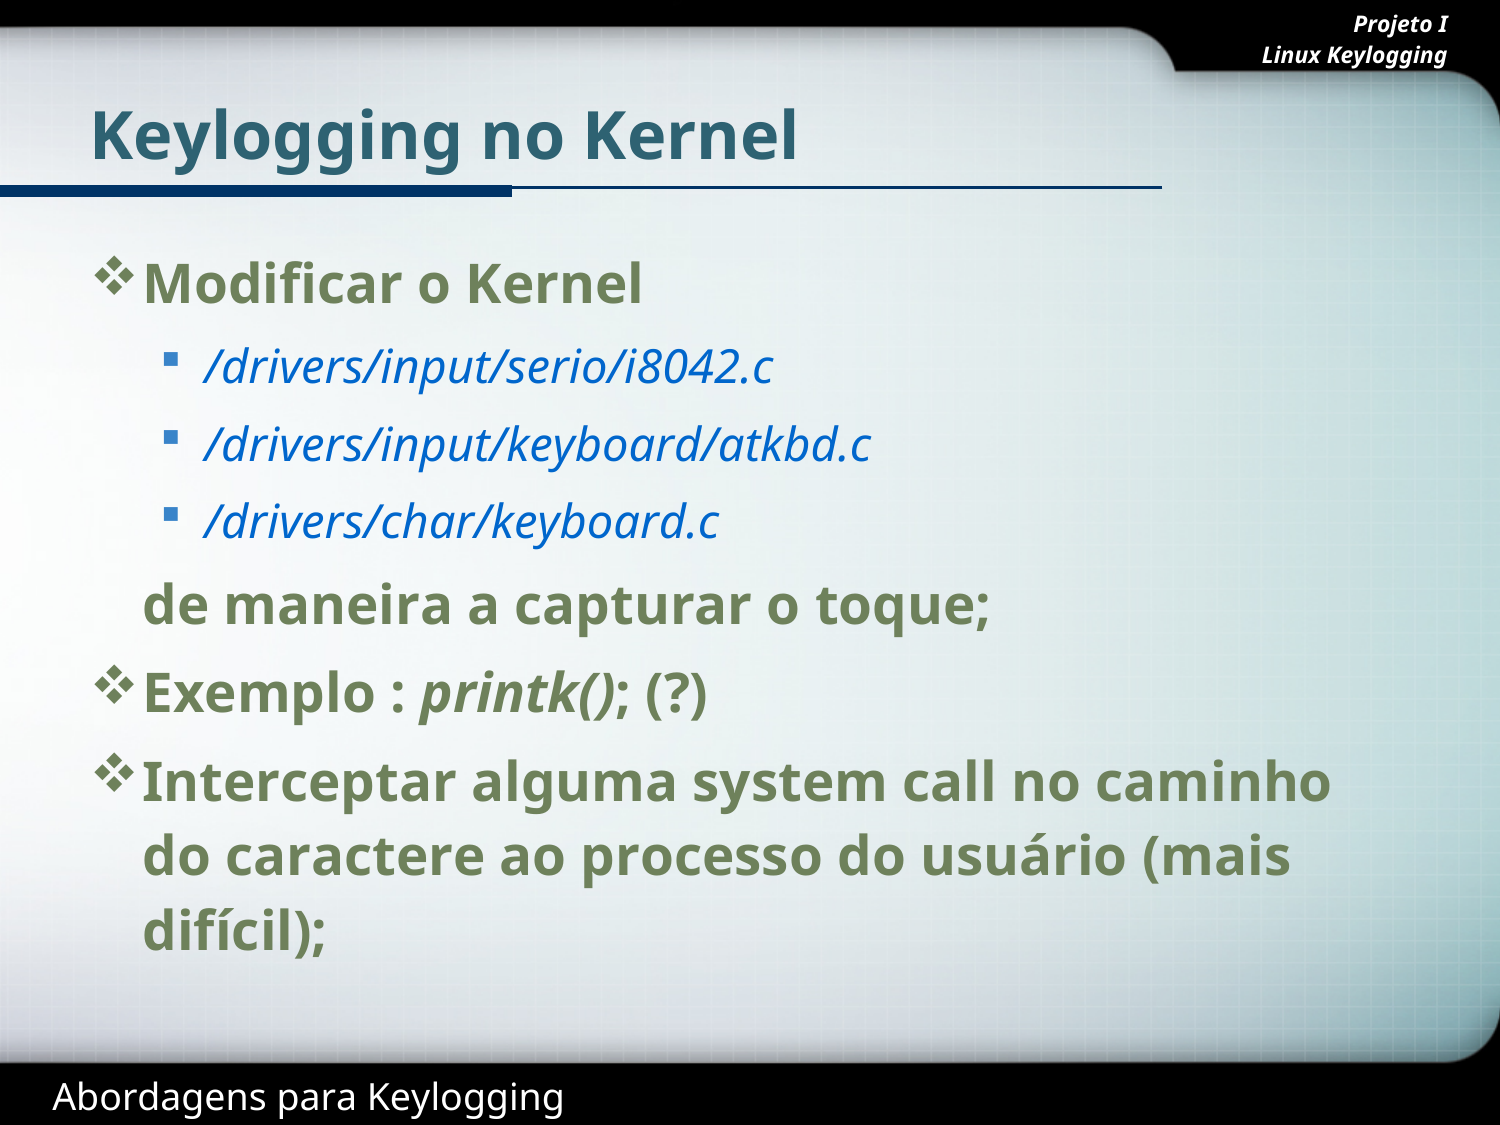

# Keylogging no Kernel
Modificar o Kernel
/drivers/input/serio/i8042.c
/drivers/input/keyboard/atkbd.c
/drivers/char/keyboard.c
de maneira a capturar o toque;
Exemplo : printk(); (?)
Interceptar alguma system call no caminho do caractere ao processo do usuário (mais difícil);
Abordagens para Keylogging